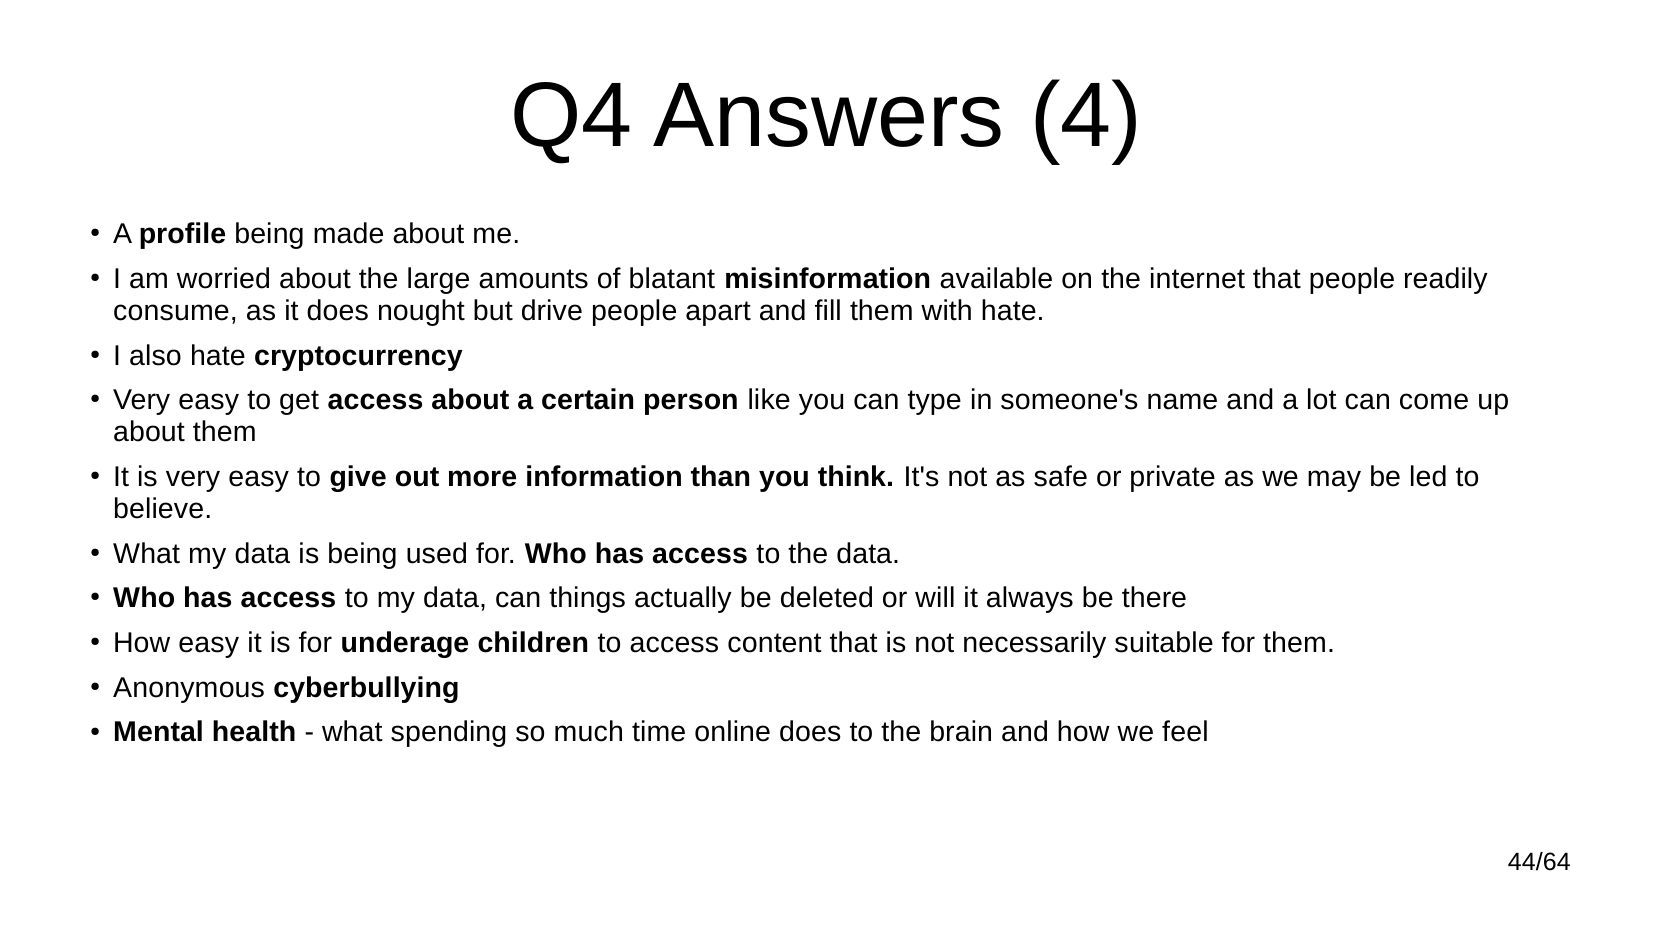

# Q4 Answers (4)
A profile being made about me.
I am worried about the large amounts of blatant misinformation available on the internet that people readily consume, as it does nought but drive people apart and fill them with hate.
I also hate cryptocurrency
Very easy to get access about a certain person like you can type in someone's name and a lot can come up about them
It is very easy to give out more information than you think. It's not as safe or private as we may be led to believe.
What my data is being used for. Who has access to the data.
Who has access to my data, can things actually be deleted or will it always be there
How easy it is for underage children to access content that is not necessarily suitable for them.
Anonymous cyberbullying
Mental health - what spending so much time online does to the brain and how we feel
44